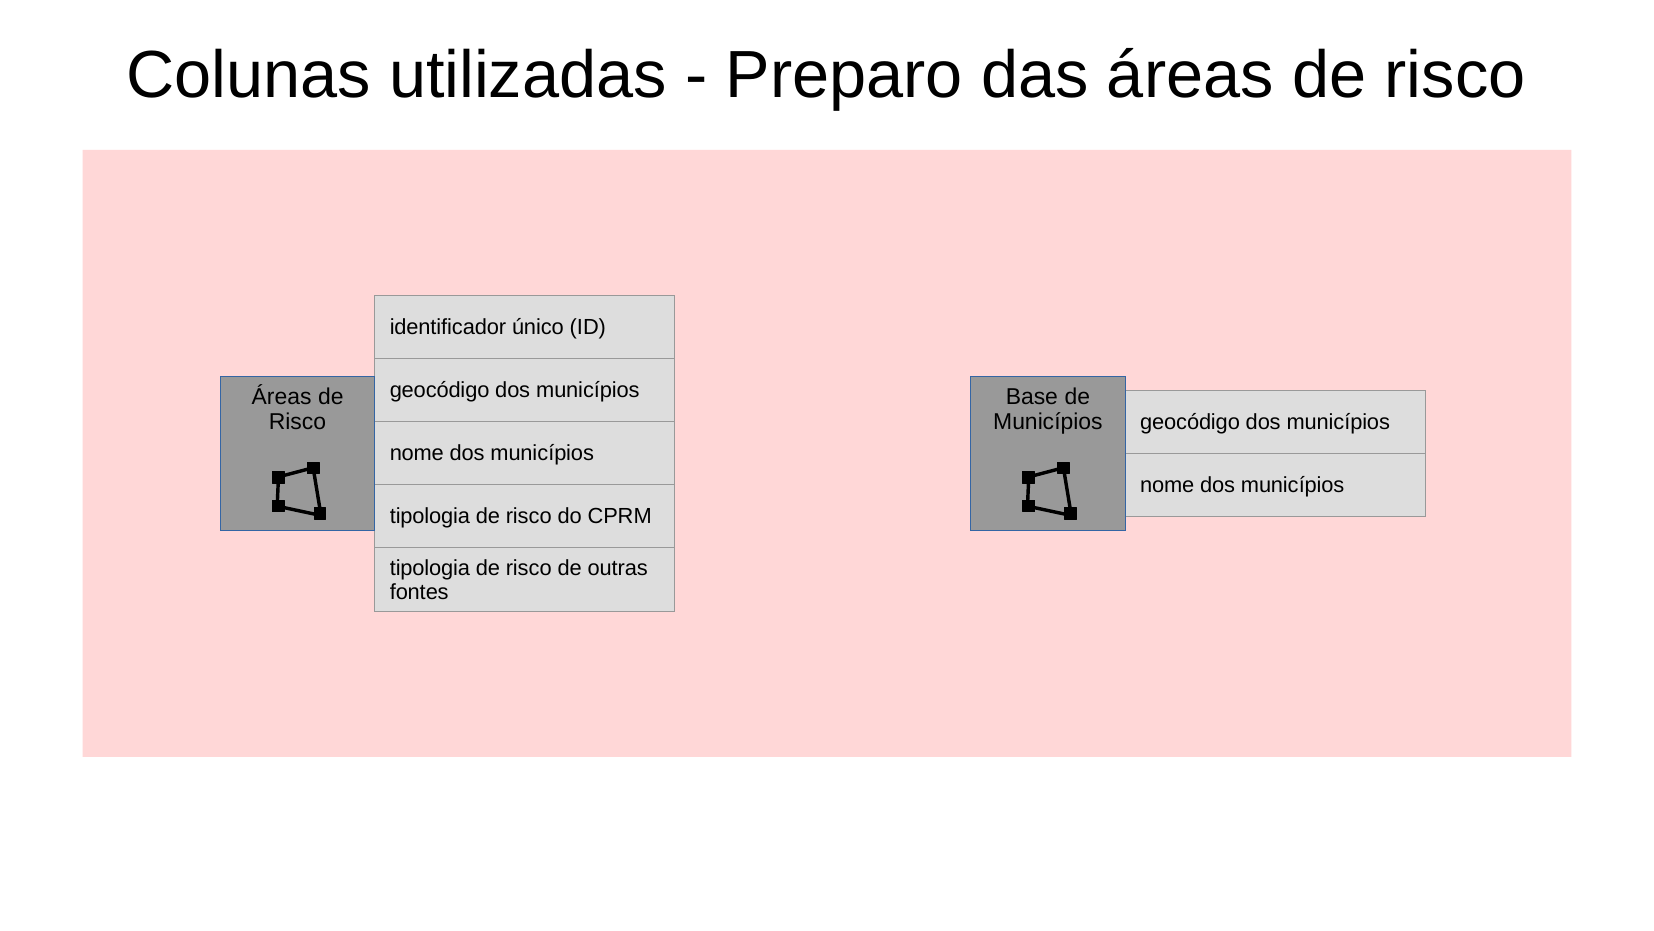

Colunas utilizadas - Preparo das áreas de risco
#
identificador único (ID)
geocódigo dos municípios
nome dos municípios
tipologia de risco do CPRM
tipologia de risco de outras fontes
Áreas de Risco
Base de Municípios
geocódigo dos municípios
nome dos municípios